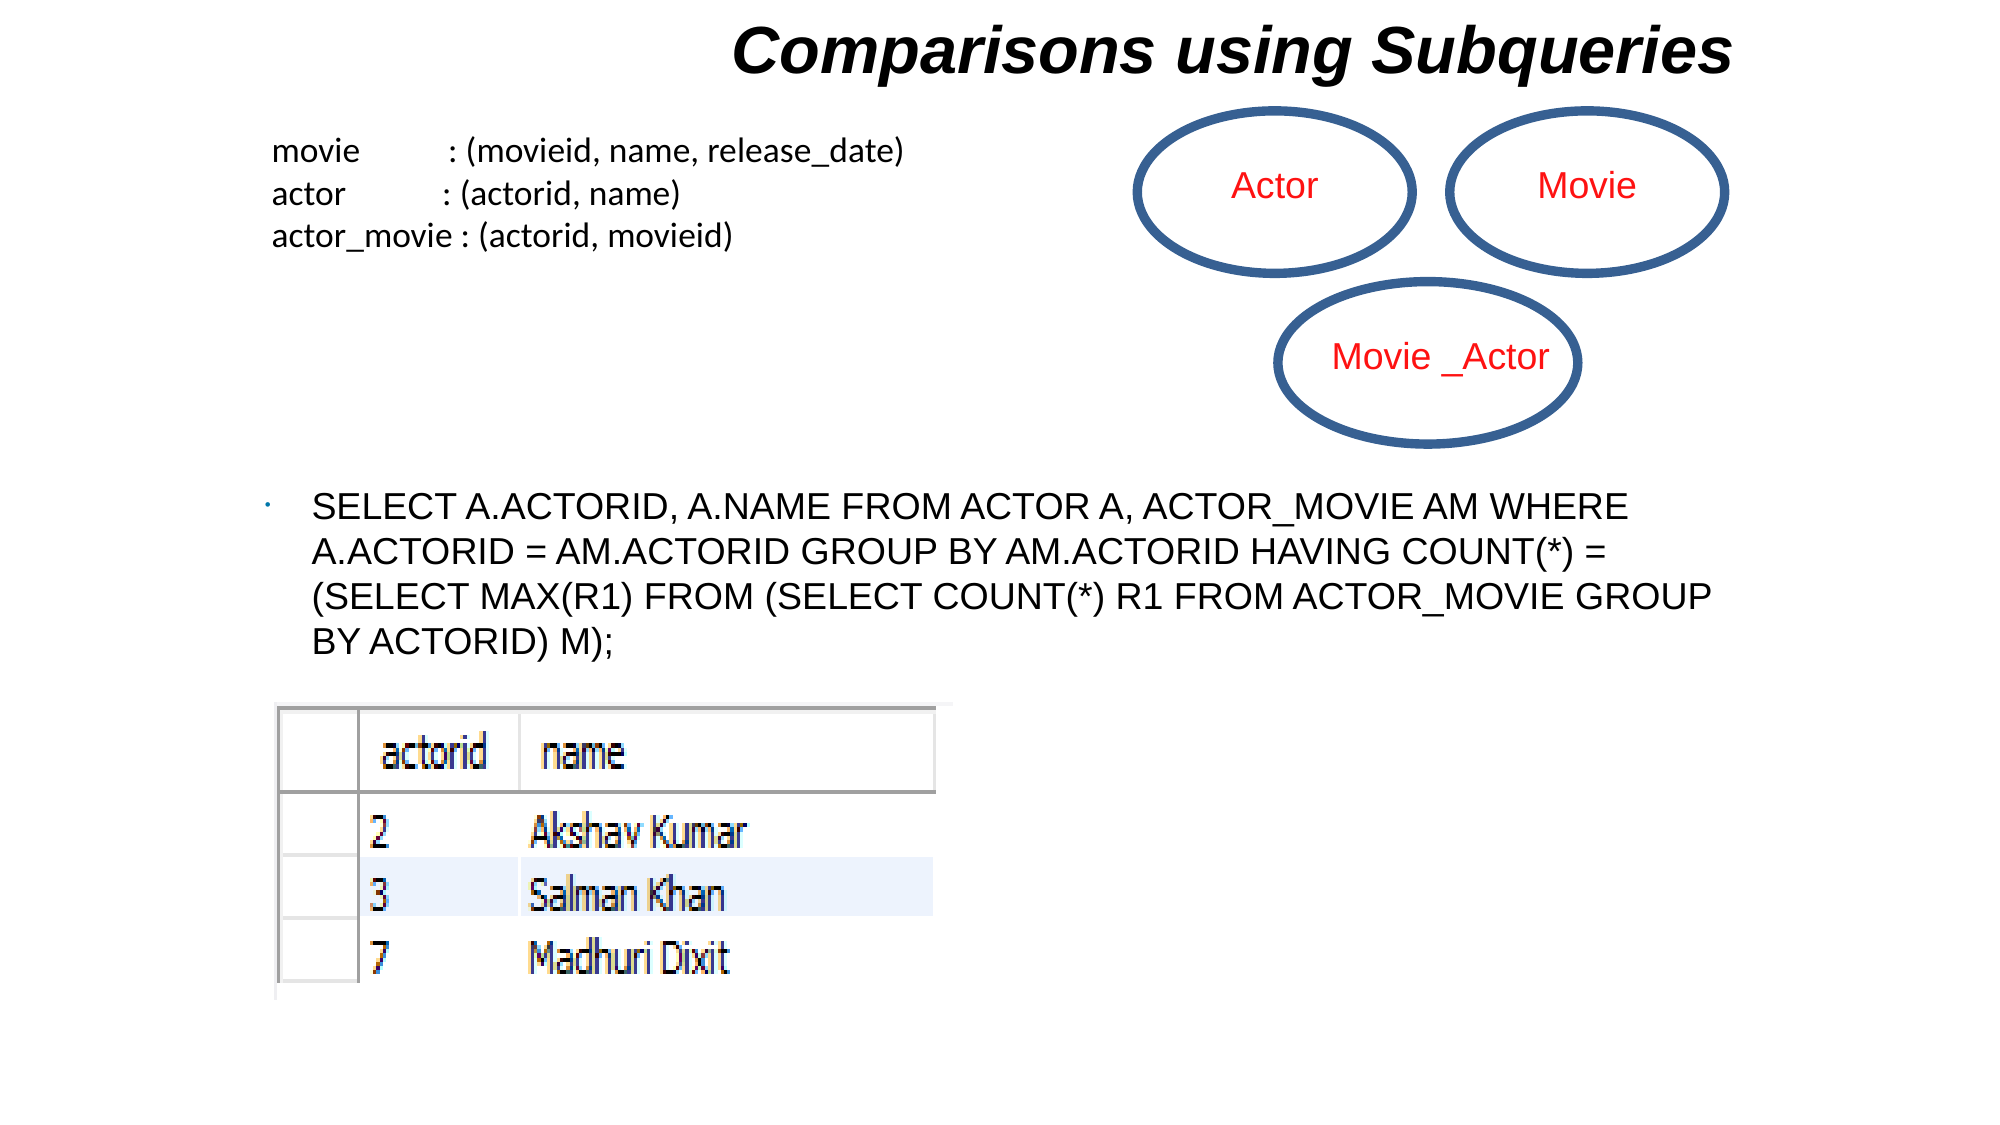

Comparisons using Subqueries
Actor
Movie
movie : (movieid, name, release_date)
actor : (actorid, name)
actor_movie : (actorid, movieid)
Movie _Actor
SELECT A.ACTORID, A.NAME FROM ACTOR A, ACTOR_MOVIE AM WHERE A.ACTORID = AM.ACTORID GROUP BY AM.ACTORID HAVING COUNT(*) = (SELECT MAX(R1) FROM (SELECT COUNT(*) R1 FROM ACTOR_MOVIE GROUP BY ACTORID) M);